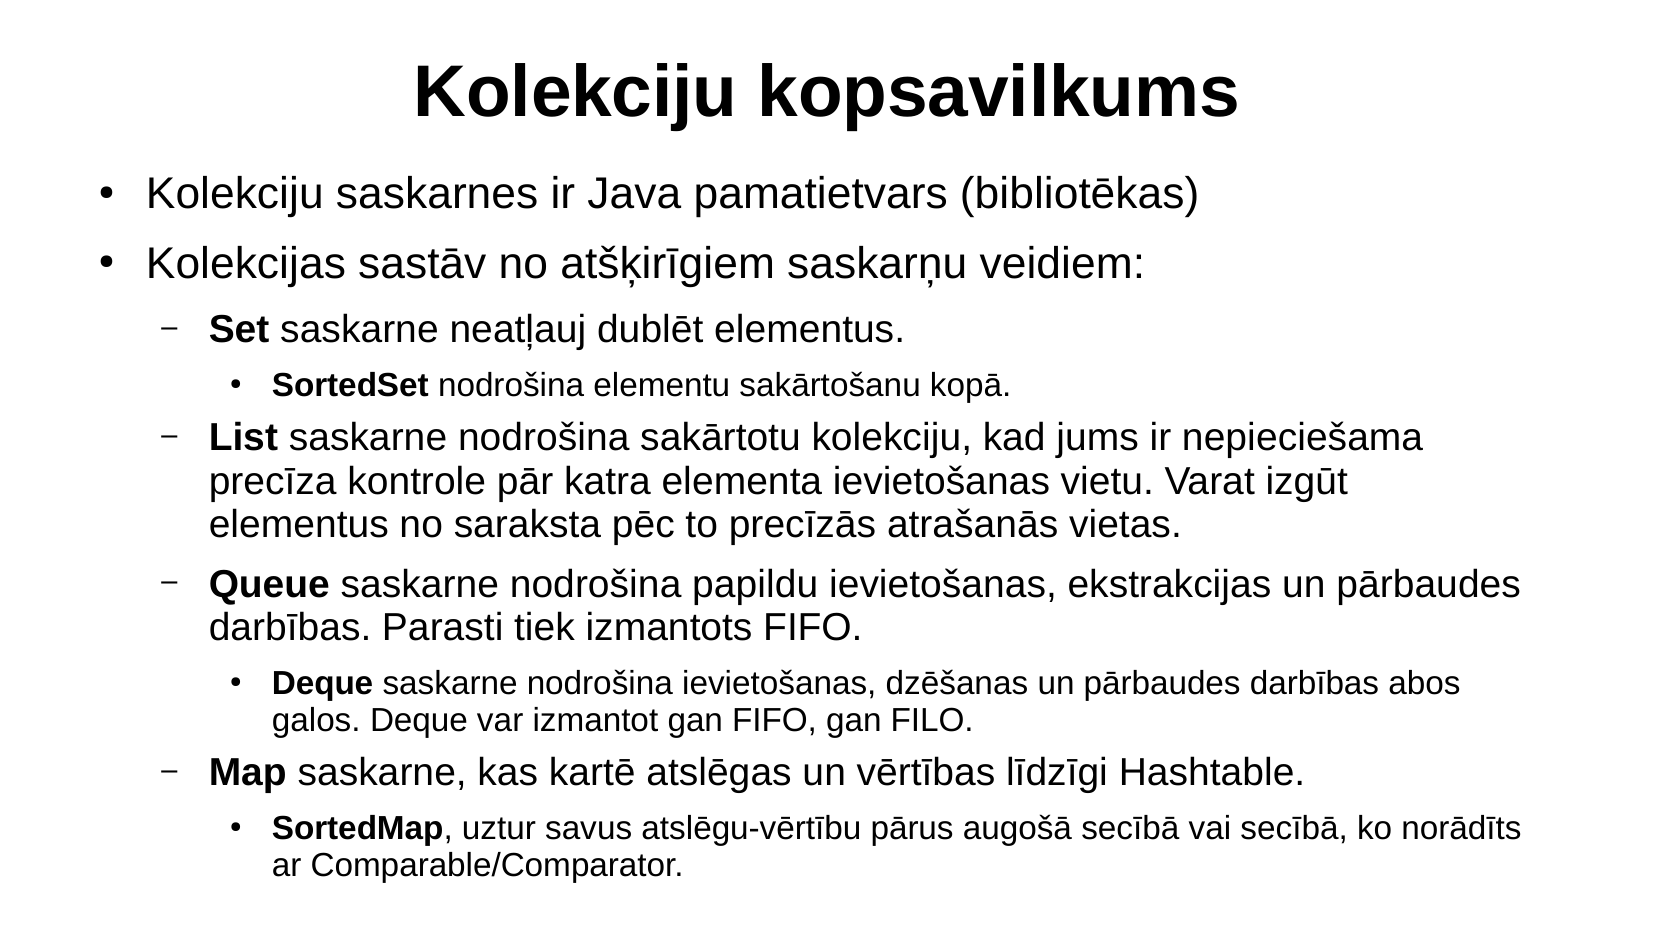

# Kolekciju kopsavilkums
Kolekciju saskarnes ir Java pamatietvars (bibliotēkas)
Kolekcijas sastāv no atšķirīgiem saskarņu veidiem:
Set saskarne neatļauj dublēt elementus.
SortedSet nodrošina elementu sakārtošanu kopā.
List saskarne nodrošina sakārtotu kolekciju, kad jums ir nepieciešama precīza kontrole pār katra elementa ievietošanas vietu. Varat izgūt elementus no saraksta pēc to precīzās atrašanās vietas.
Queue saskarne nodrošina papildu ievietošanas, ekstrakcijas un pārbaudes darbības. Parasti tiek izmantots FIFO.
Deque saskarne nodrošina ievietošanas, dzēšanas un pārbaudes darbības abos galos. Deque var izmantot gan FIFO, gan FILO.
Map saskarne, kas kartē atslēgas un vērtības līdzīgi Hashtable.
SortedMap, uztur savus atslēgu-vērtību pārus augošā secībā vai secībā, ko norādīts ar Comparable/Comparator.